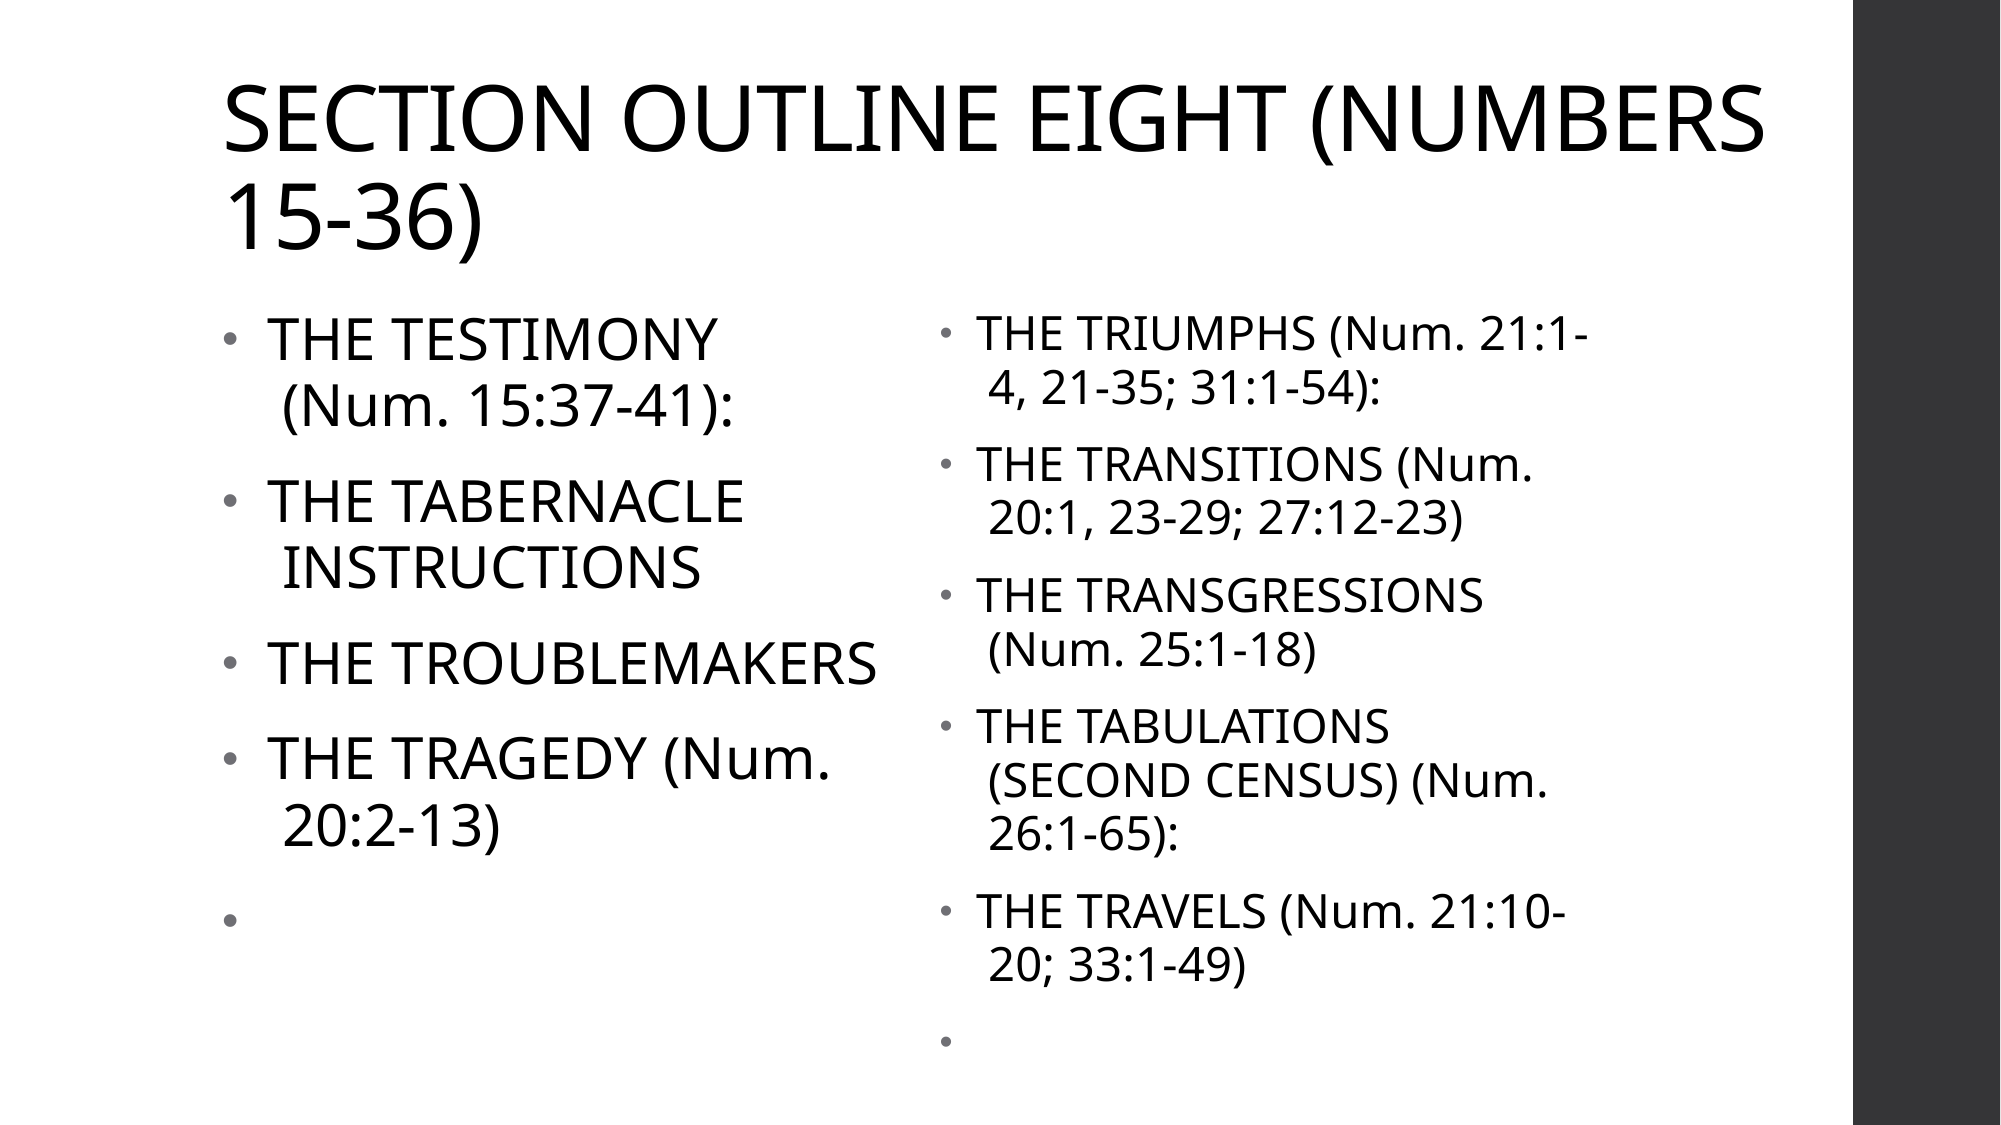

# SECTION OUTLINE EIGHT (NUMBERS 15-36)
 THE TESTIMONY (Num. 15:37-41):
 THE TABERNACLE INSTRUCTIONS
 THE TROUBLEMAKERS
 THE TRAGEDY (Num. 20:2-13)
 THE TRIUMPHS (Num. 21:1-4, 21-35; 31:1-54):
 THE TRANSITIONS (Num. 20:1, 23-29; 27:12-23)
 THE TRANSGRESSIONS (Num. 25:1-18)
 THE TABULATIONS (SECOND CENSUS) (Num. 26:1-65):
 THE TRAVELS (Num. 21:10-20; 33:1-49)